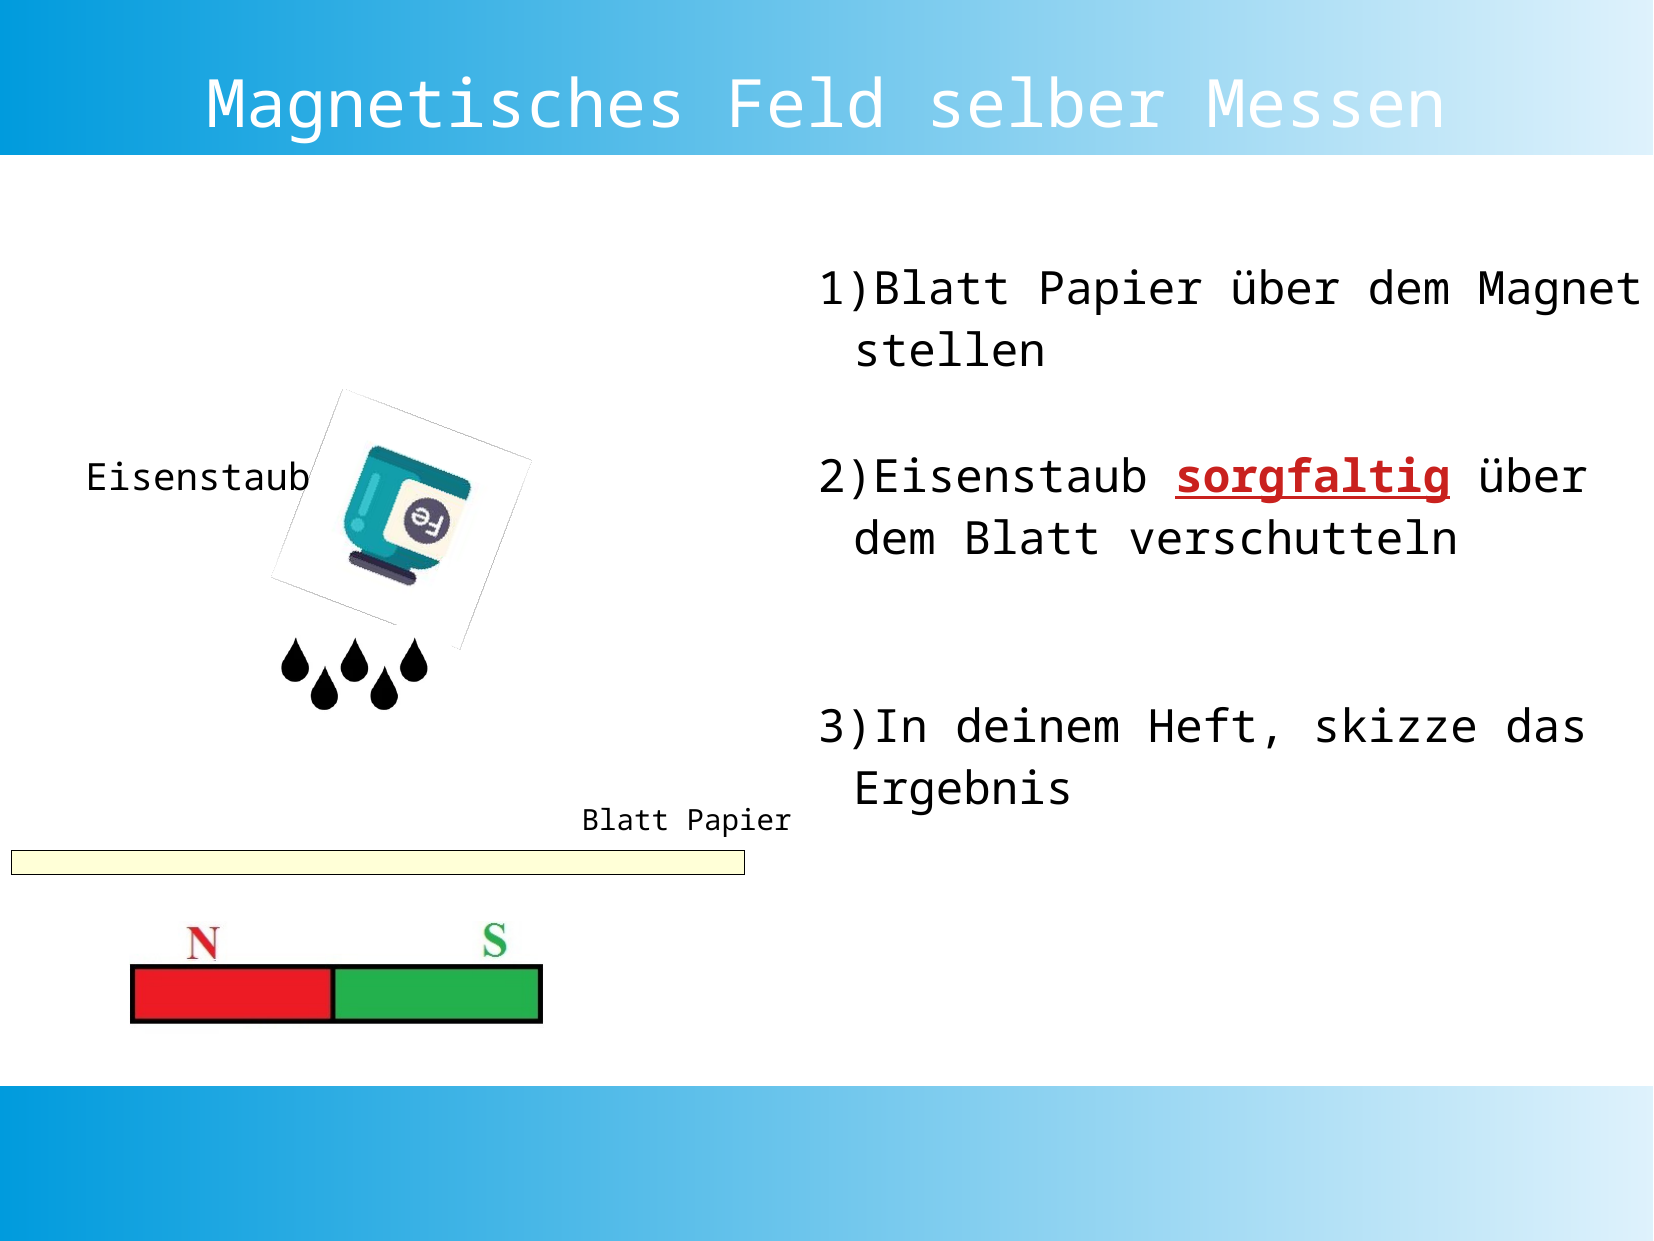

# Magnetisches Feld selber Messen
Blatt Papier über dem Magnet stellen
Eisenstaub sorgfaltig über dem Blatt verschutteln
In deinem Heft, skizze das Ergebnis
Eisenstaub
Blatt Papier